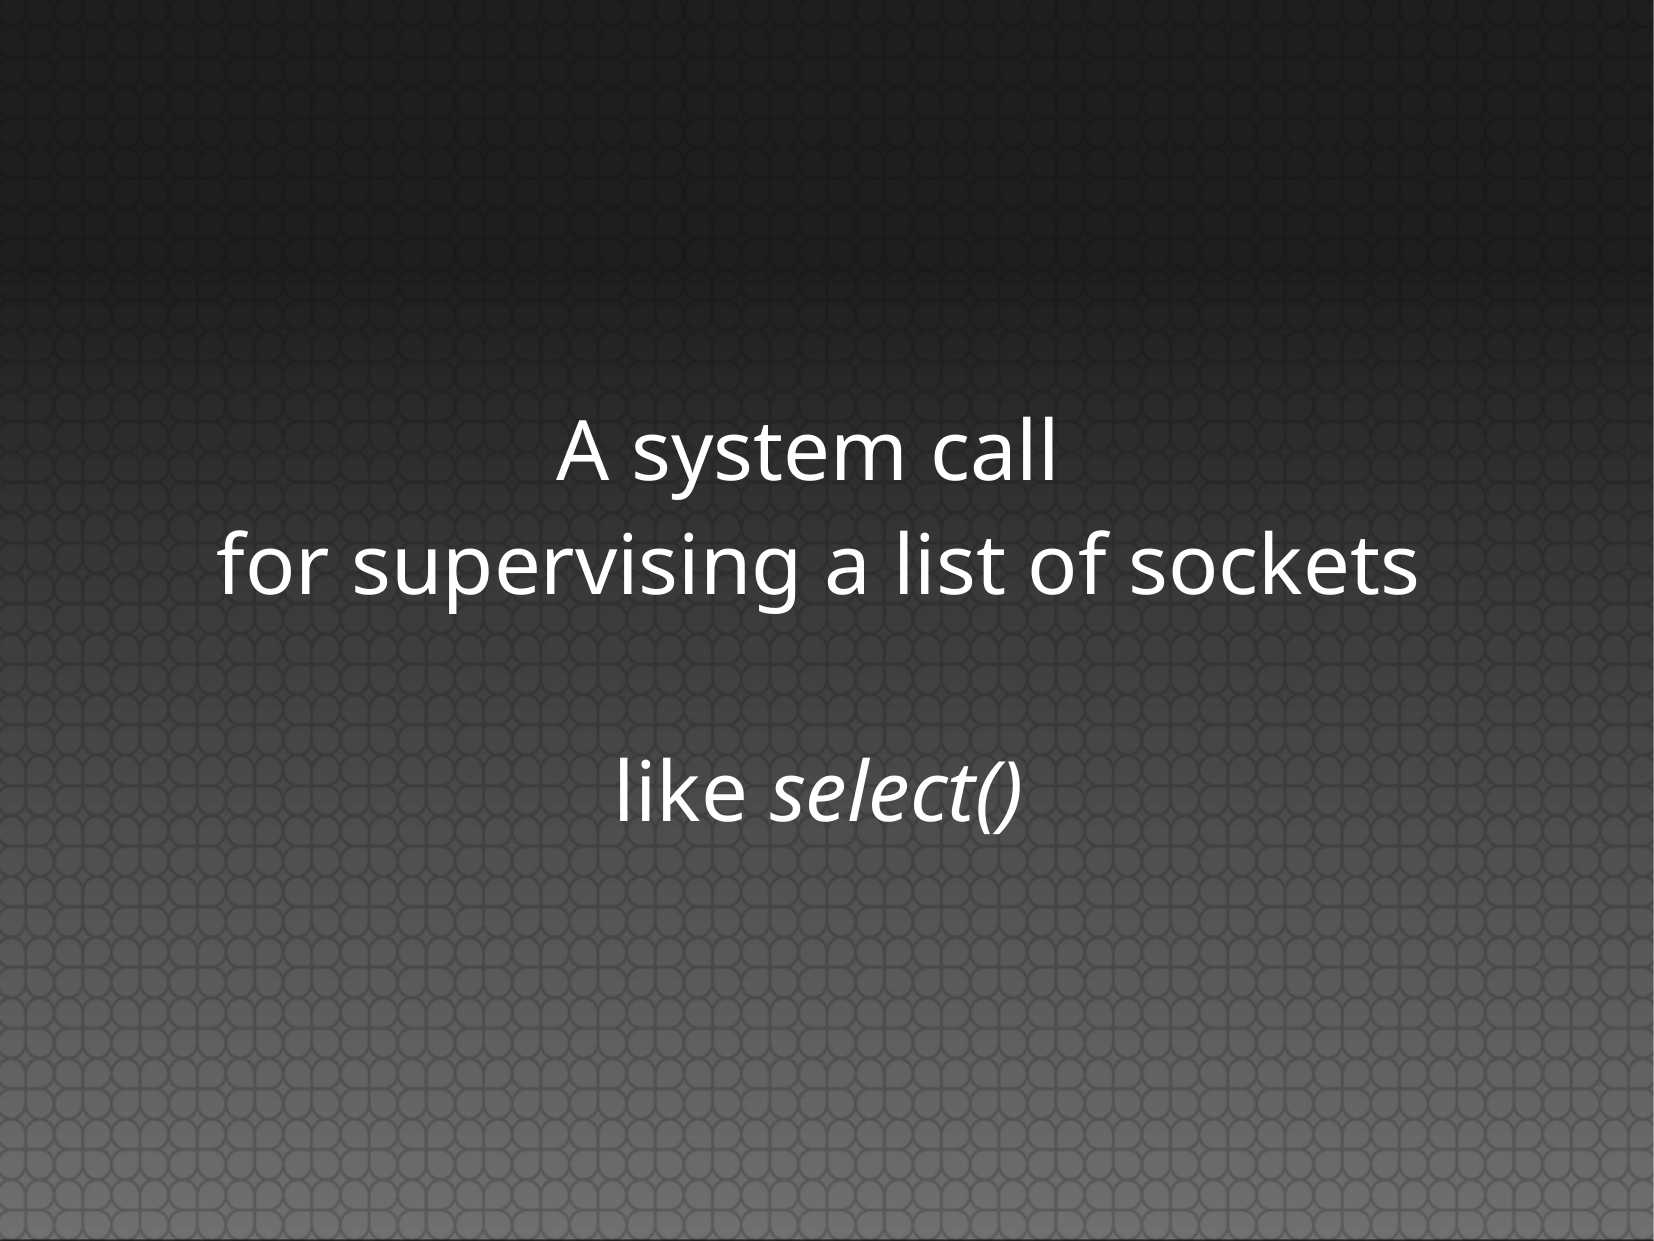

# A system call for supervising a list of sockets like select()